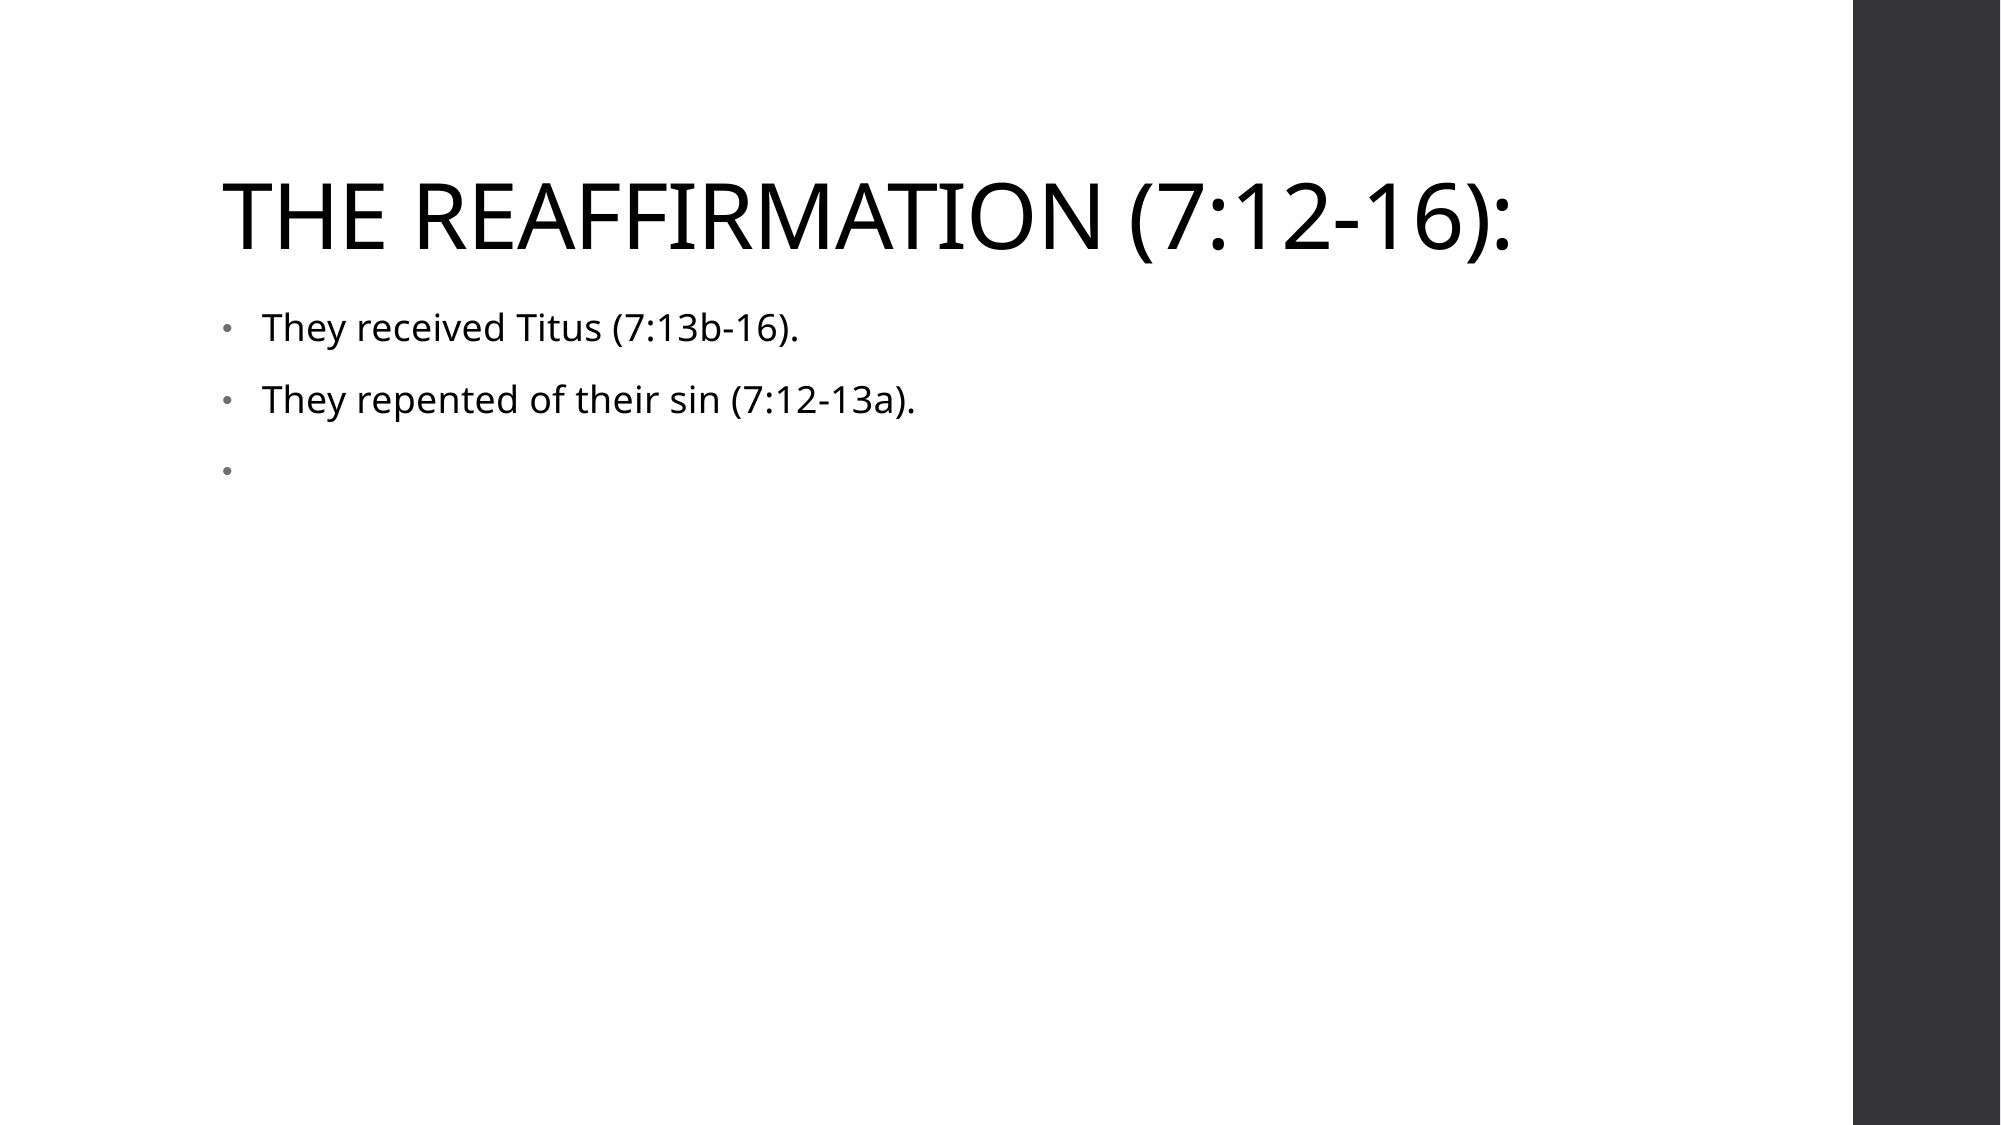

# THE REAFFIRMATION (7:12-16):
 They received Titus (7:13b-16).
 They repented of their sin (7:12-13a).